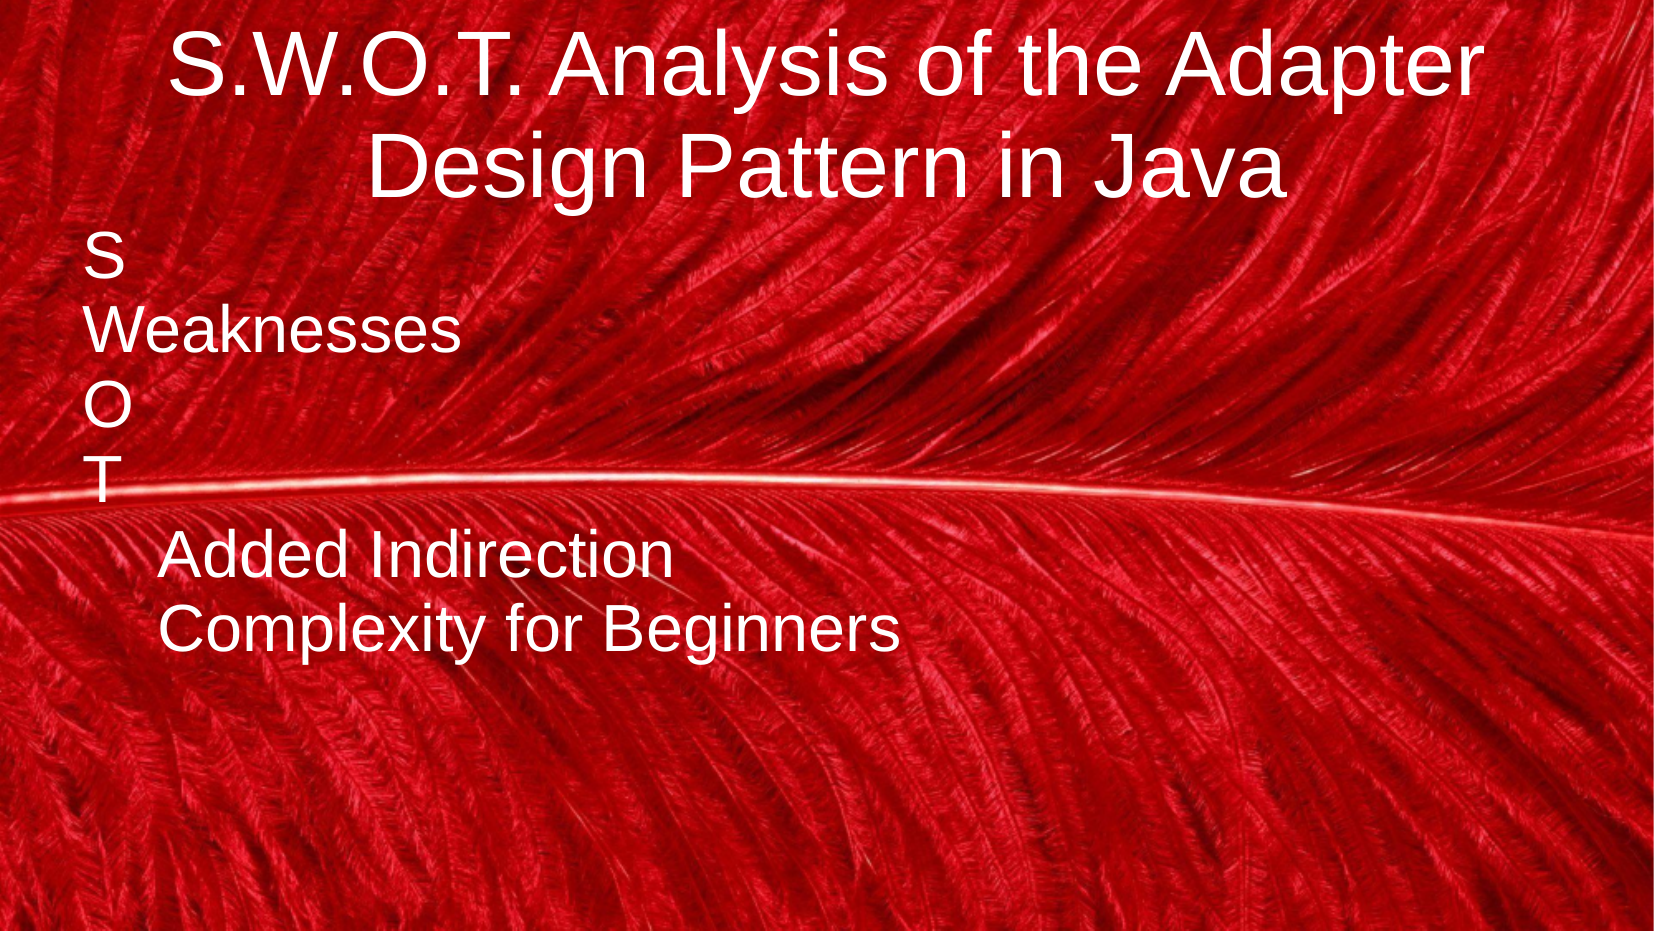

# S.W.O.T. Analysis of the Adapter Design Pattern in Java
S
Weaknesses
O
T
	Added Indirection
	Complexity for Beginners